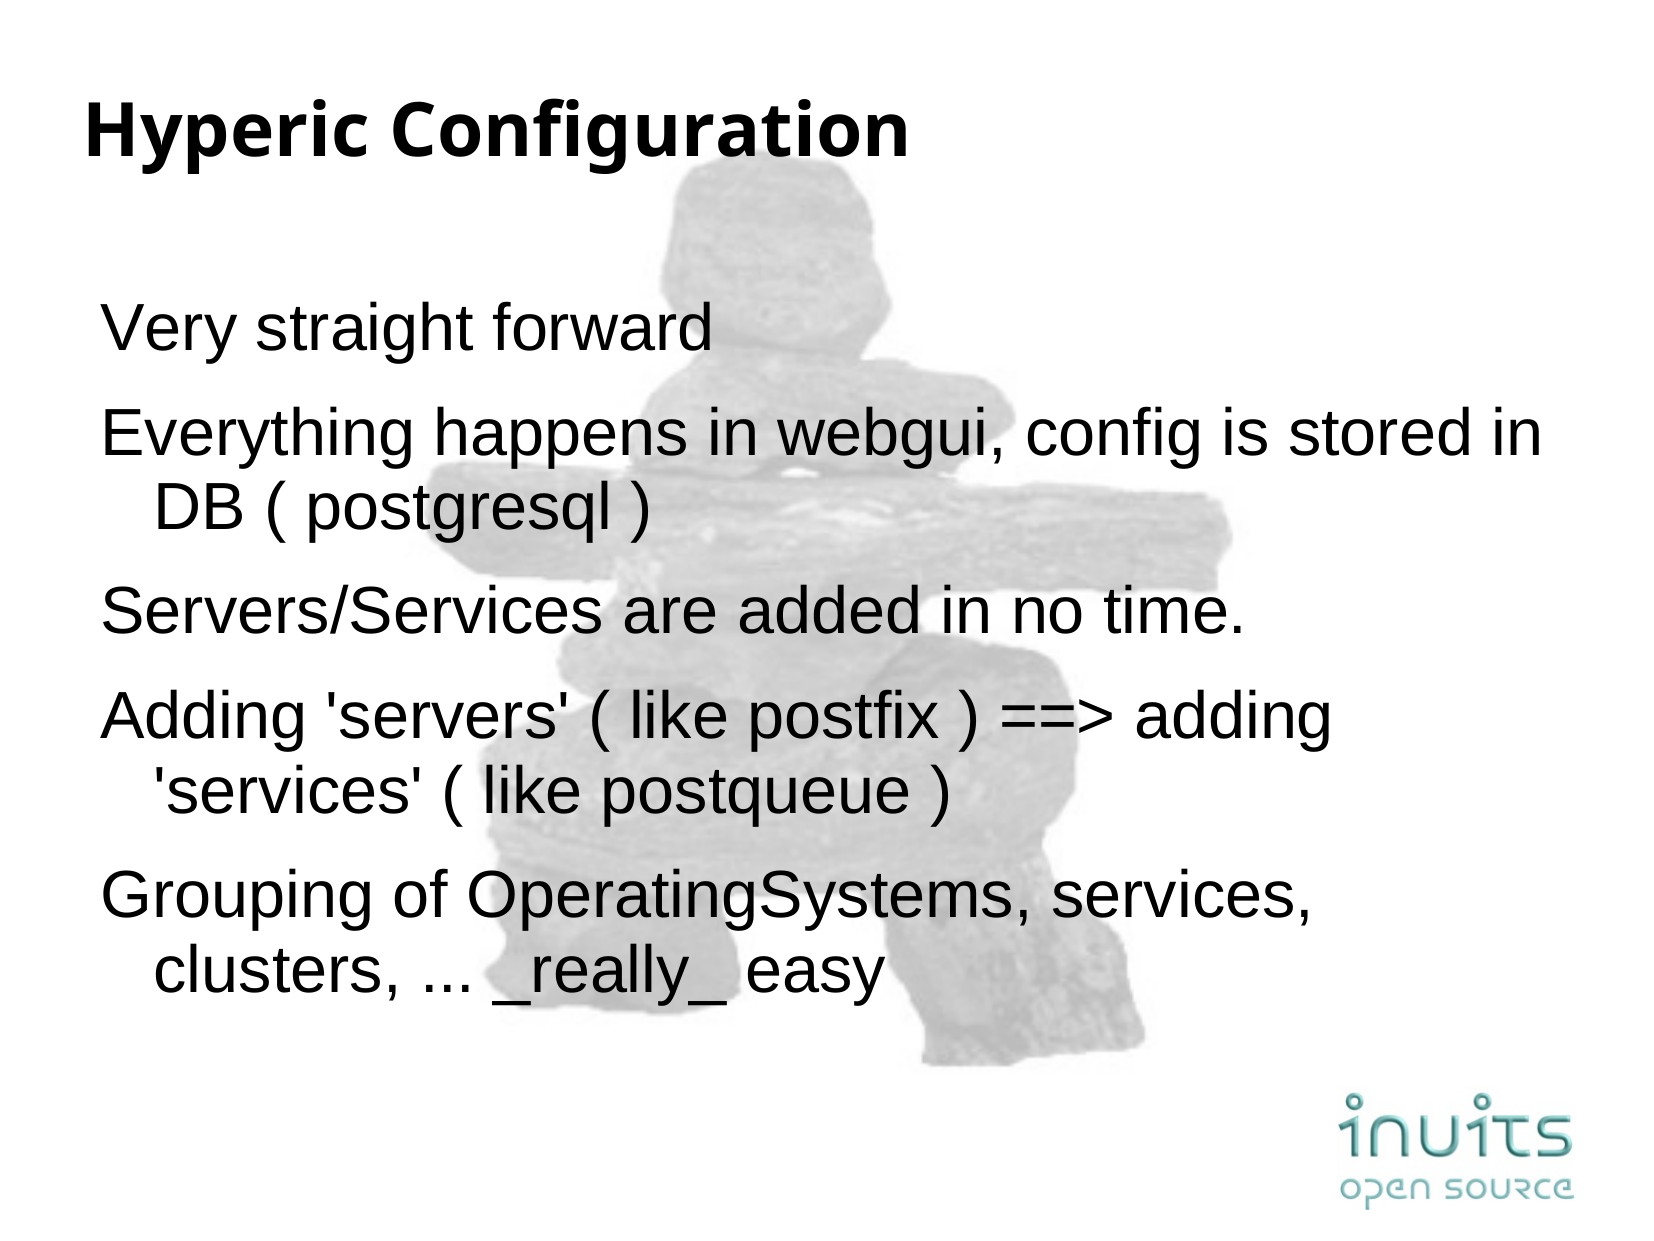

# Hyperic Configuration
Very straight forward
Everything happens in webgui, config is stored in DB ( postgresql )
Servers/Services are added in no time.
Adding 'servers' ( like postfix ) ==> adding 'services' ( like postqueue )
Grouping of OperatingSystems, services, clusters, ... _really_ easy
57